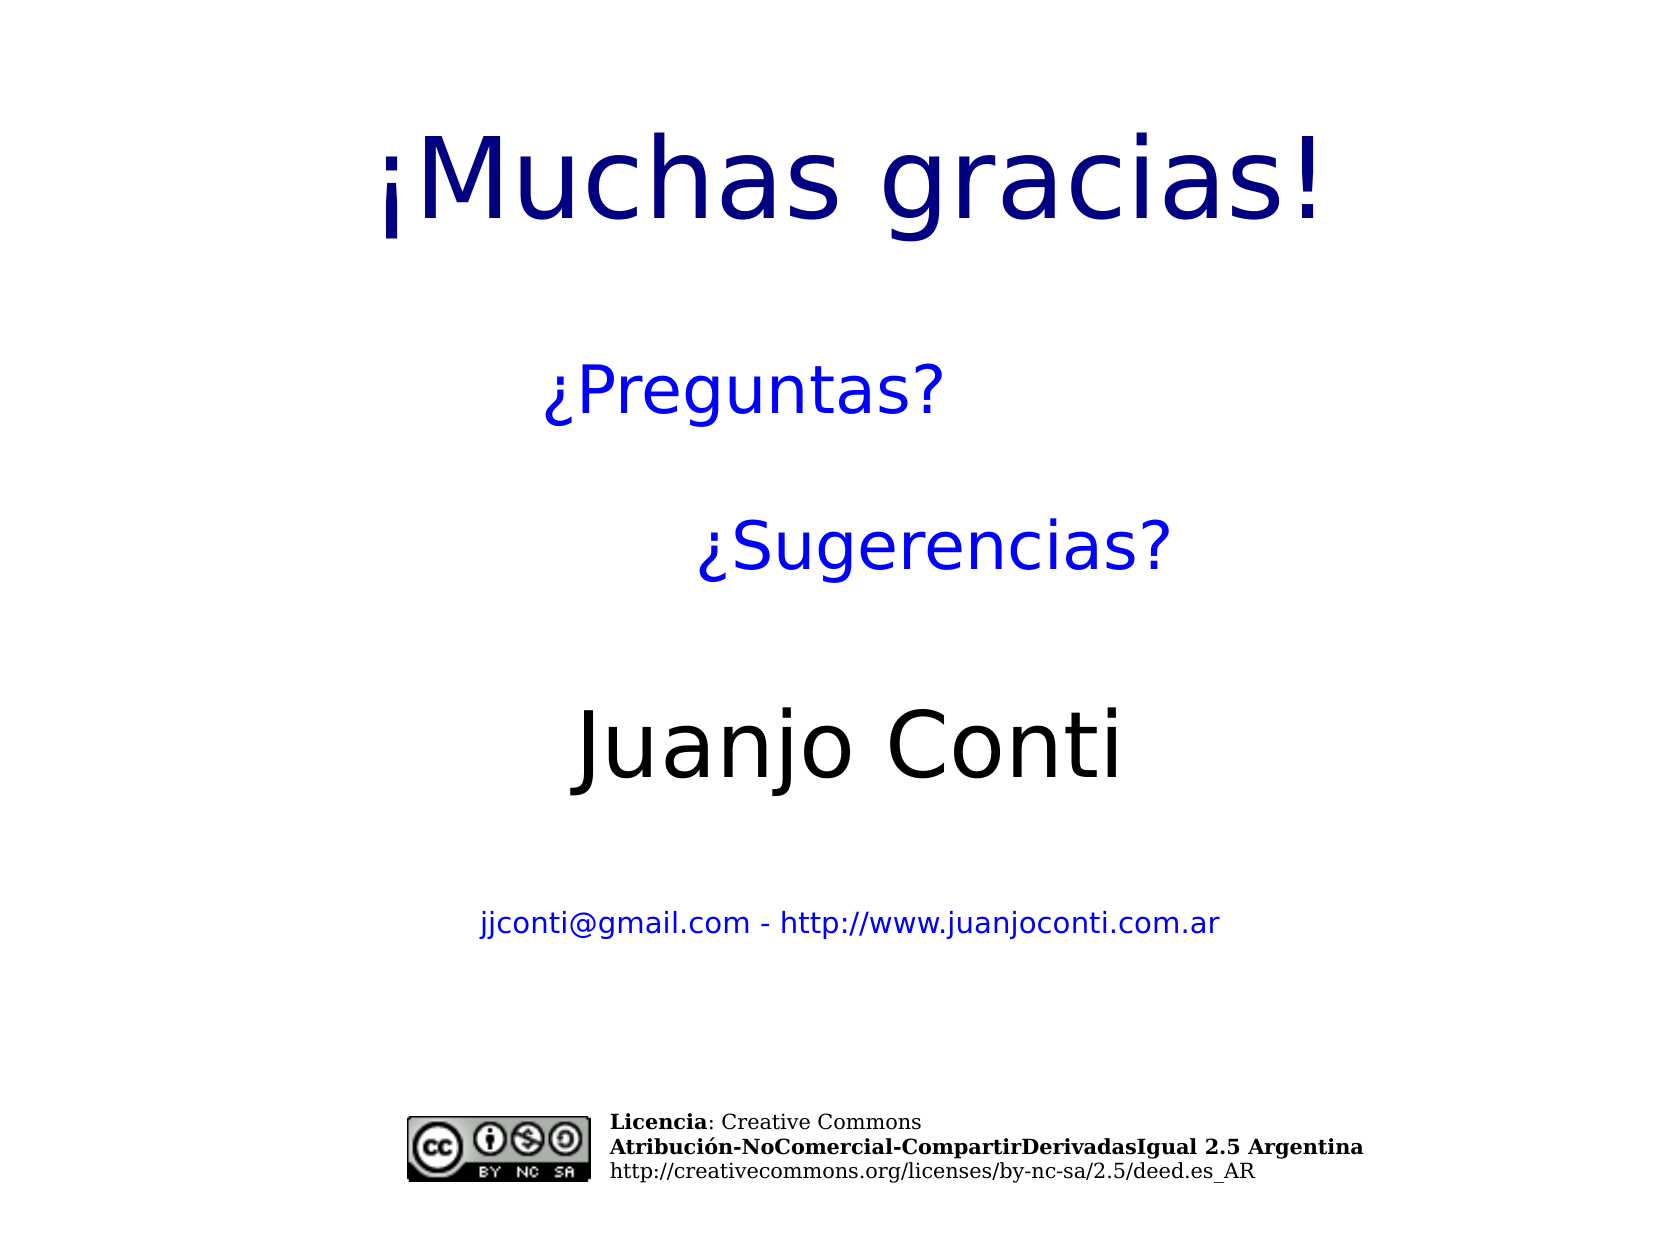

# ¡Muchas gracias! ¿Preguntas? ¿Sugerencias? Juanjo Conti jjconti@gmail.com - http://www.juanjoconti.com.ar
Licencia: Creative Commons
Atribución-NoComercial-CompartirDerivadasIgual 2.5 Argentina
http://creativecommons.org/licenses/by-nc-sa/2.5/deed.es_AR